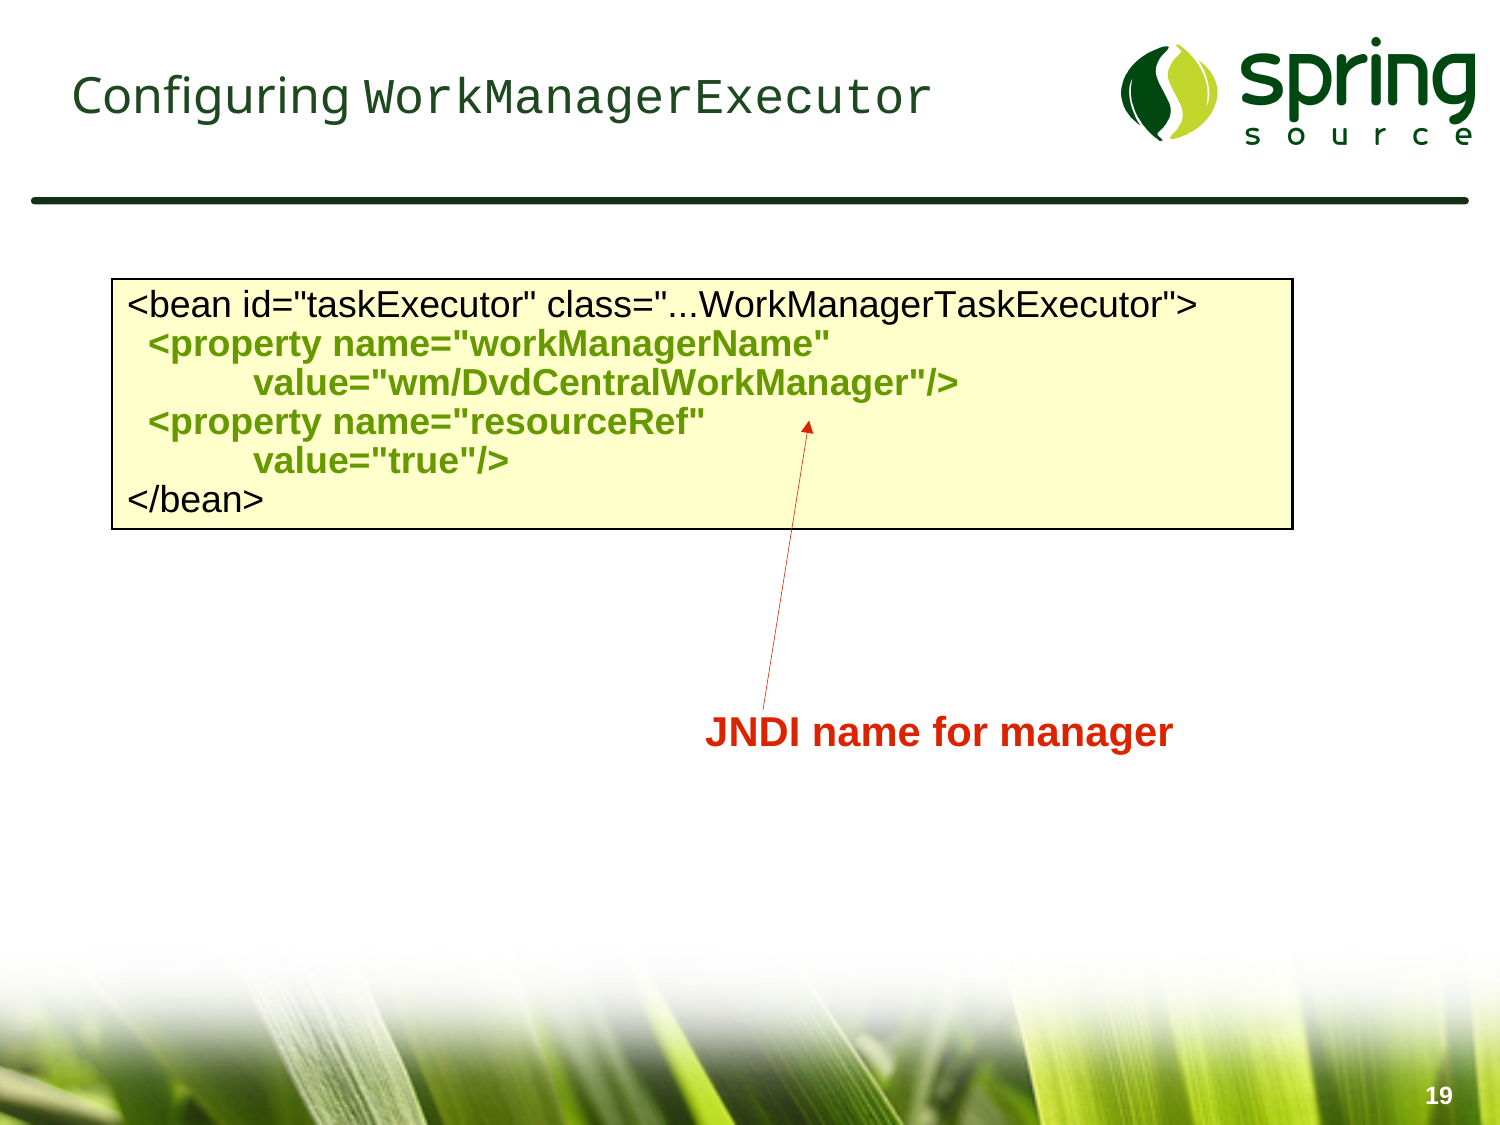

# Configuring WorkManagerExecutor
<bean id="taskExecutor" class="...WorkManagerTaskExecutor">
 <property name="workManagerName"
 value="wm/DvdCentralWorkManager"/>
 <property name="resourceRef"
 value="true"/>
</bean>
JNDI name for manager